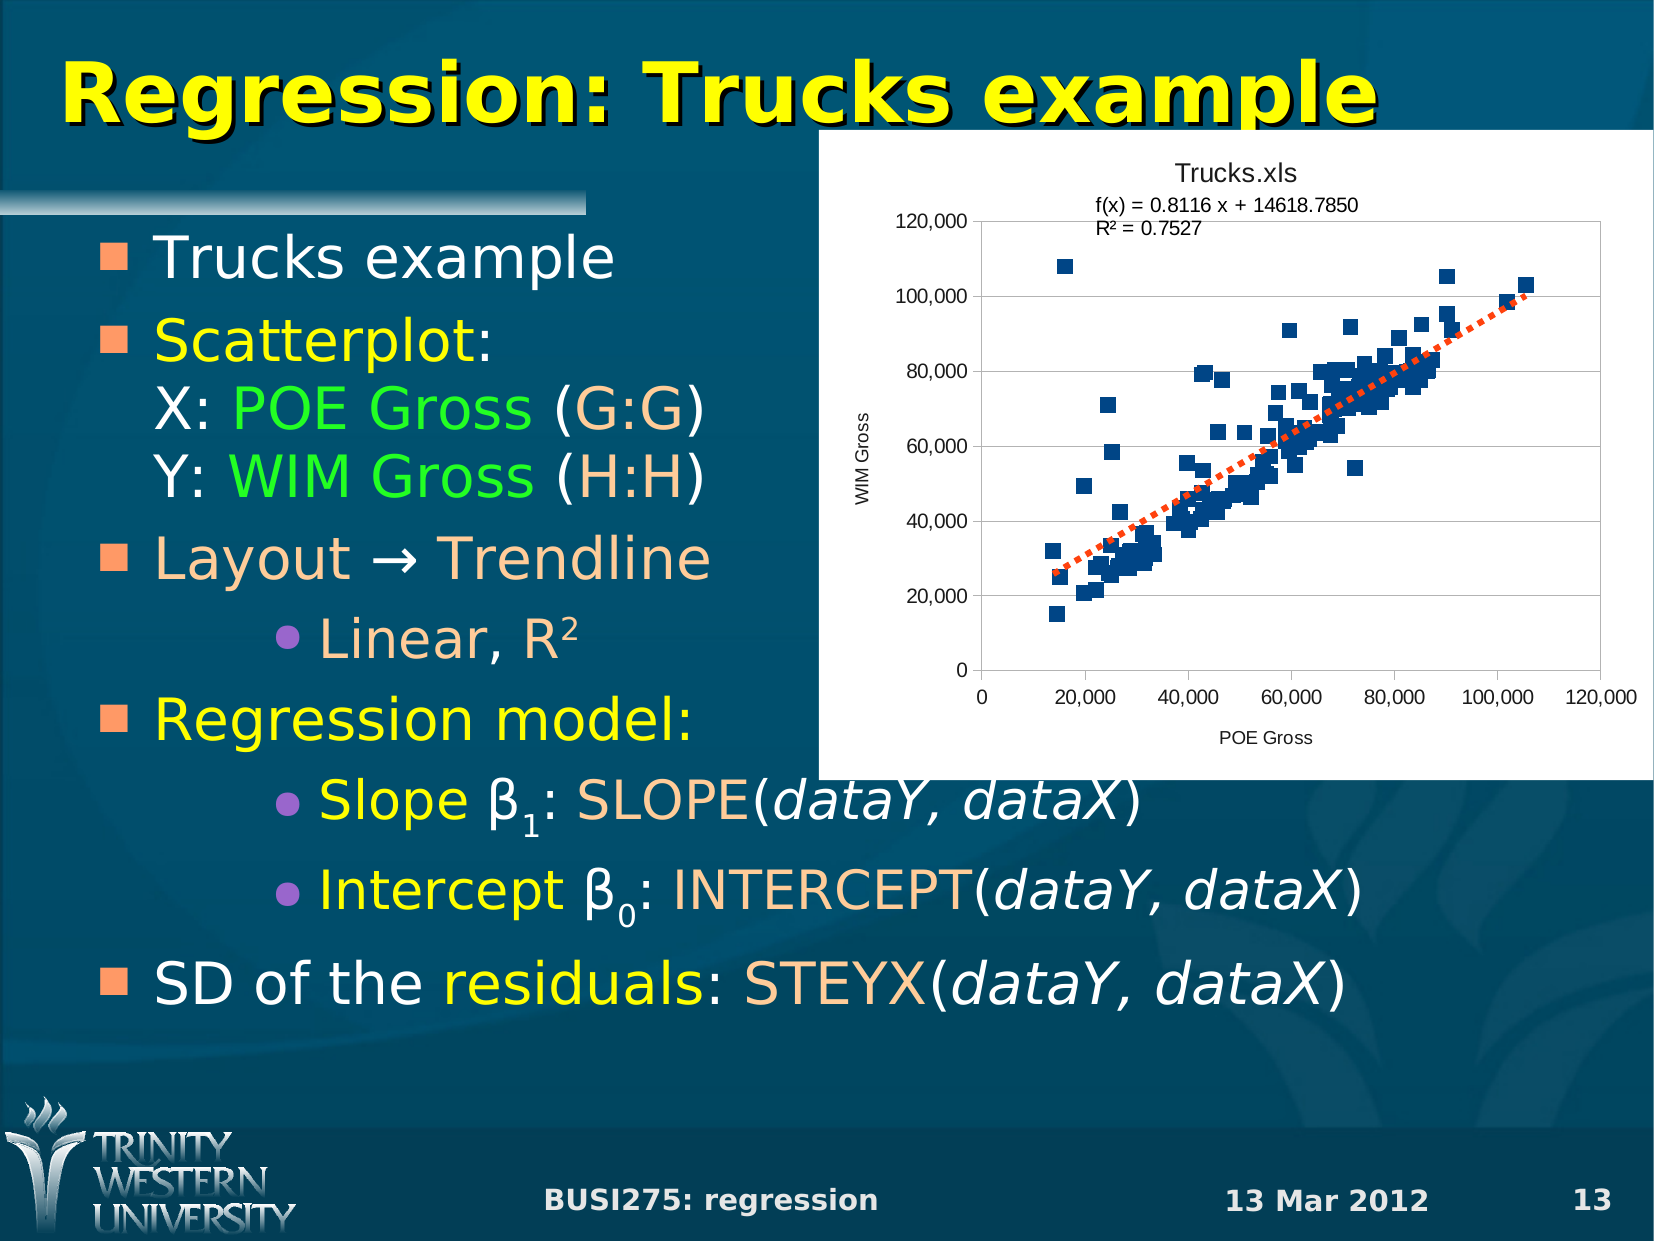

# Regression: Trucks example
### Chart: Trucks.xls
| Category | WIM Gross Weight |
|---|---|Trucks example
Scatterplot:
X: POE Gross (G:G)
Y: WIM Gross (H:H)
Layout → Trendline
Linear, R2
Regression model:
Slope β1: SLOPE(dataY, dataX)
Intercept β0: INTERCEPT(dataY, dataX)
SD of the residuals: STEYX(dataY, dataX)
BUSI275: regression
13 Mar 2012
13